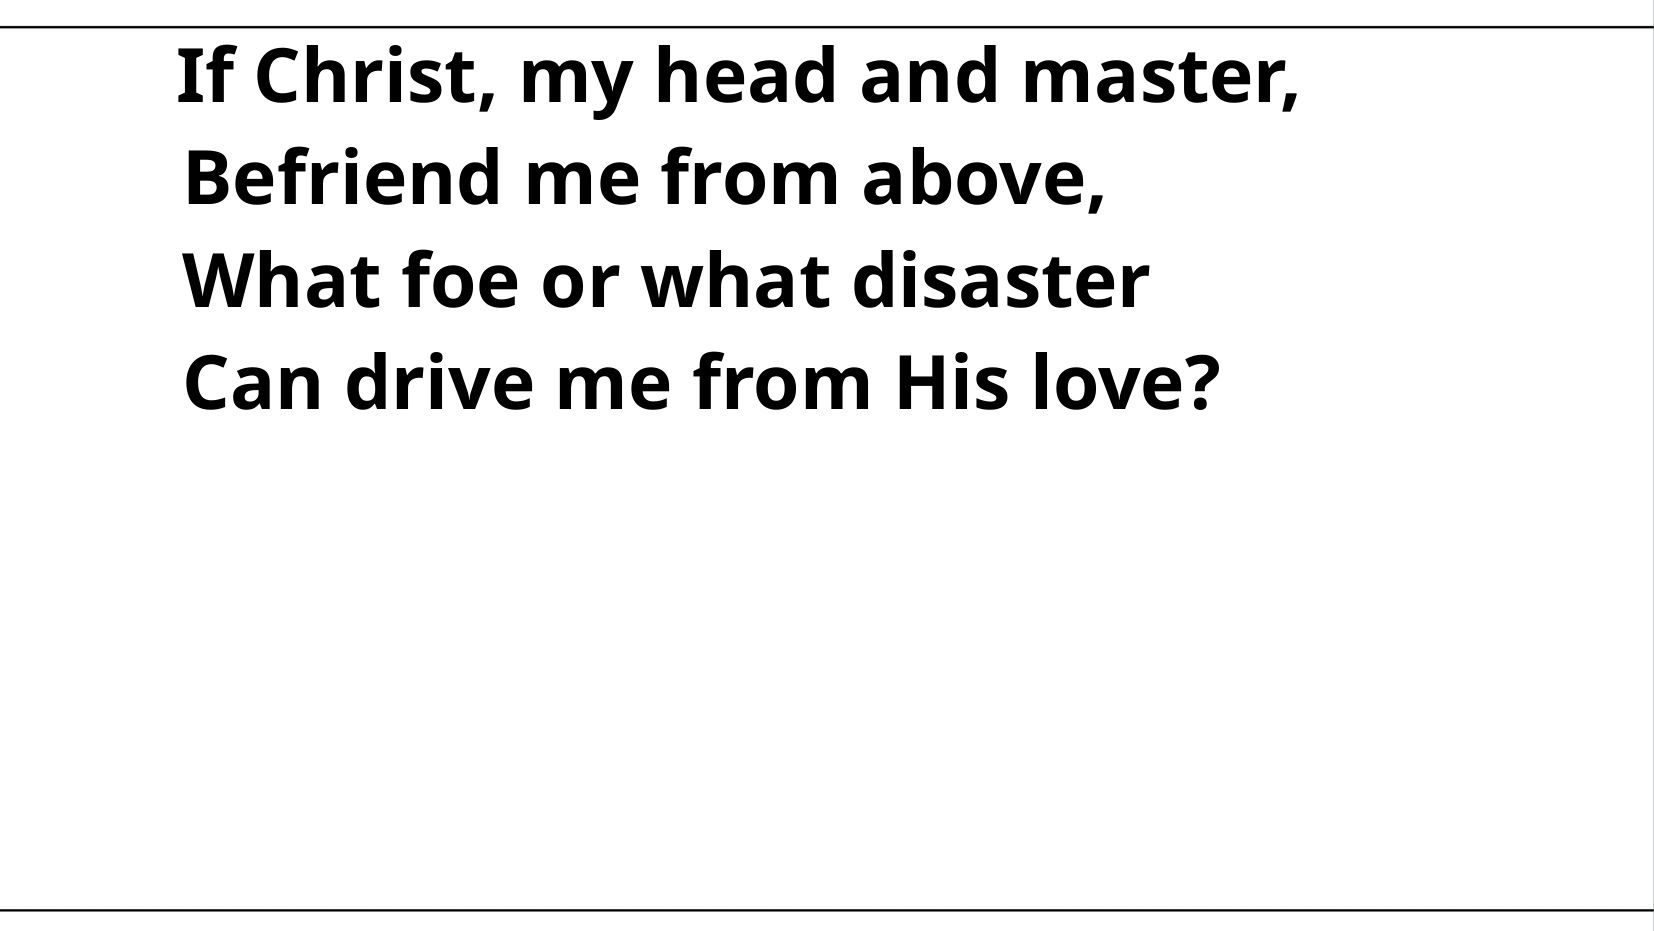

If Christ, my head and master,
 Befriend me from above,
 What foe or what disaster
 Can drive me from His love?